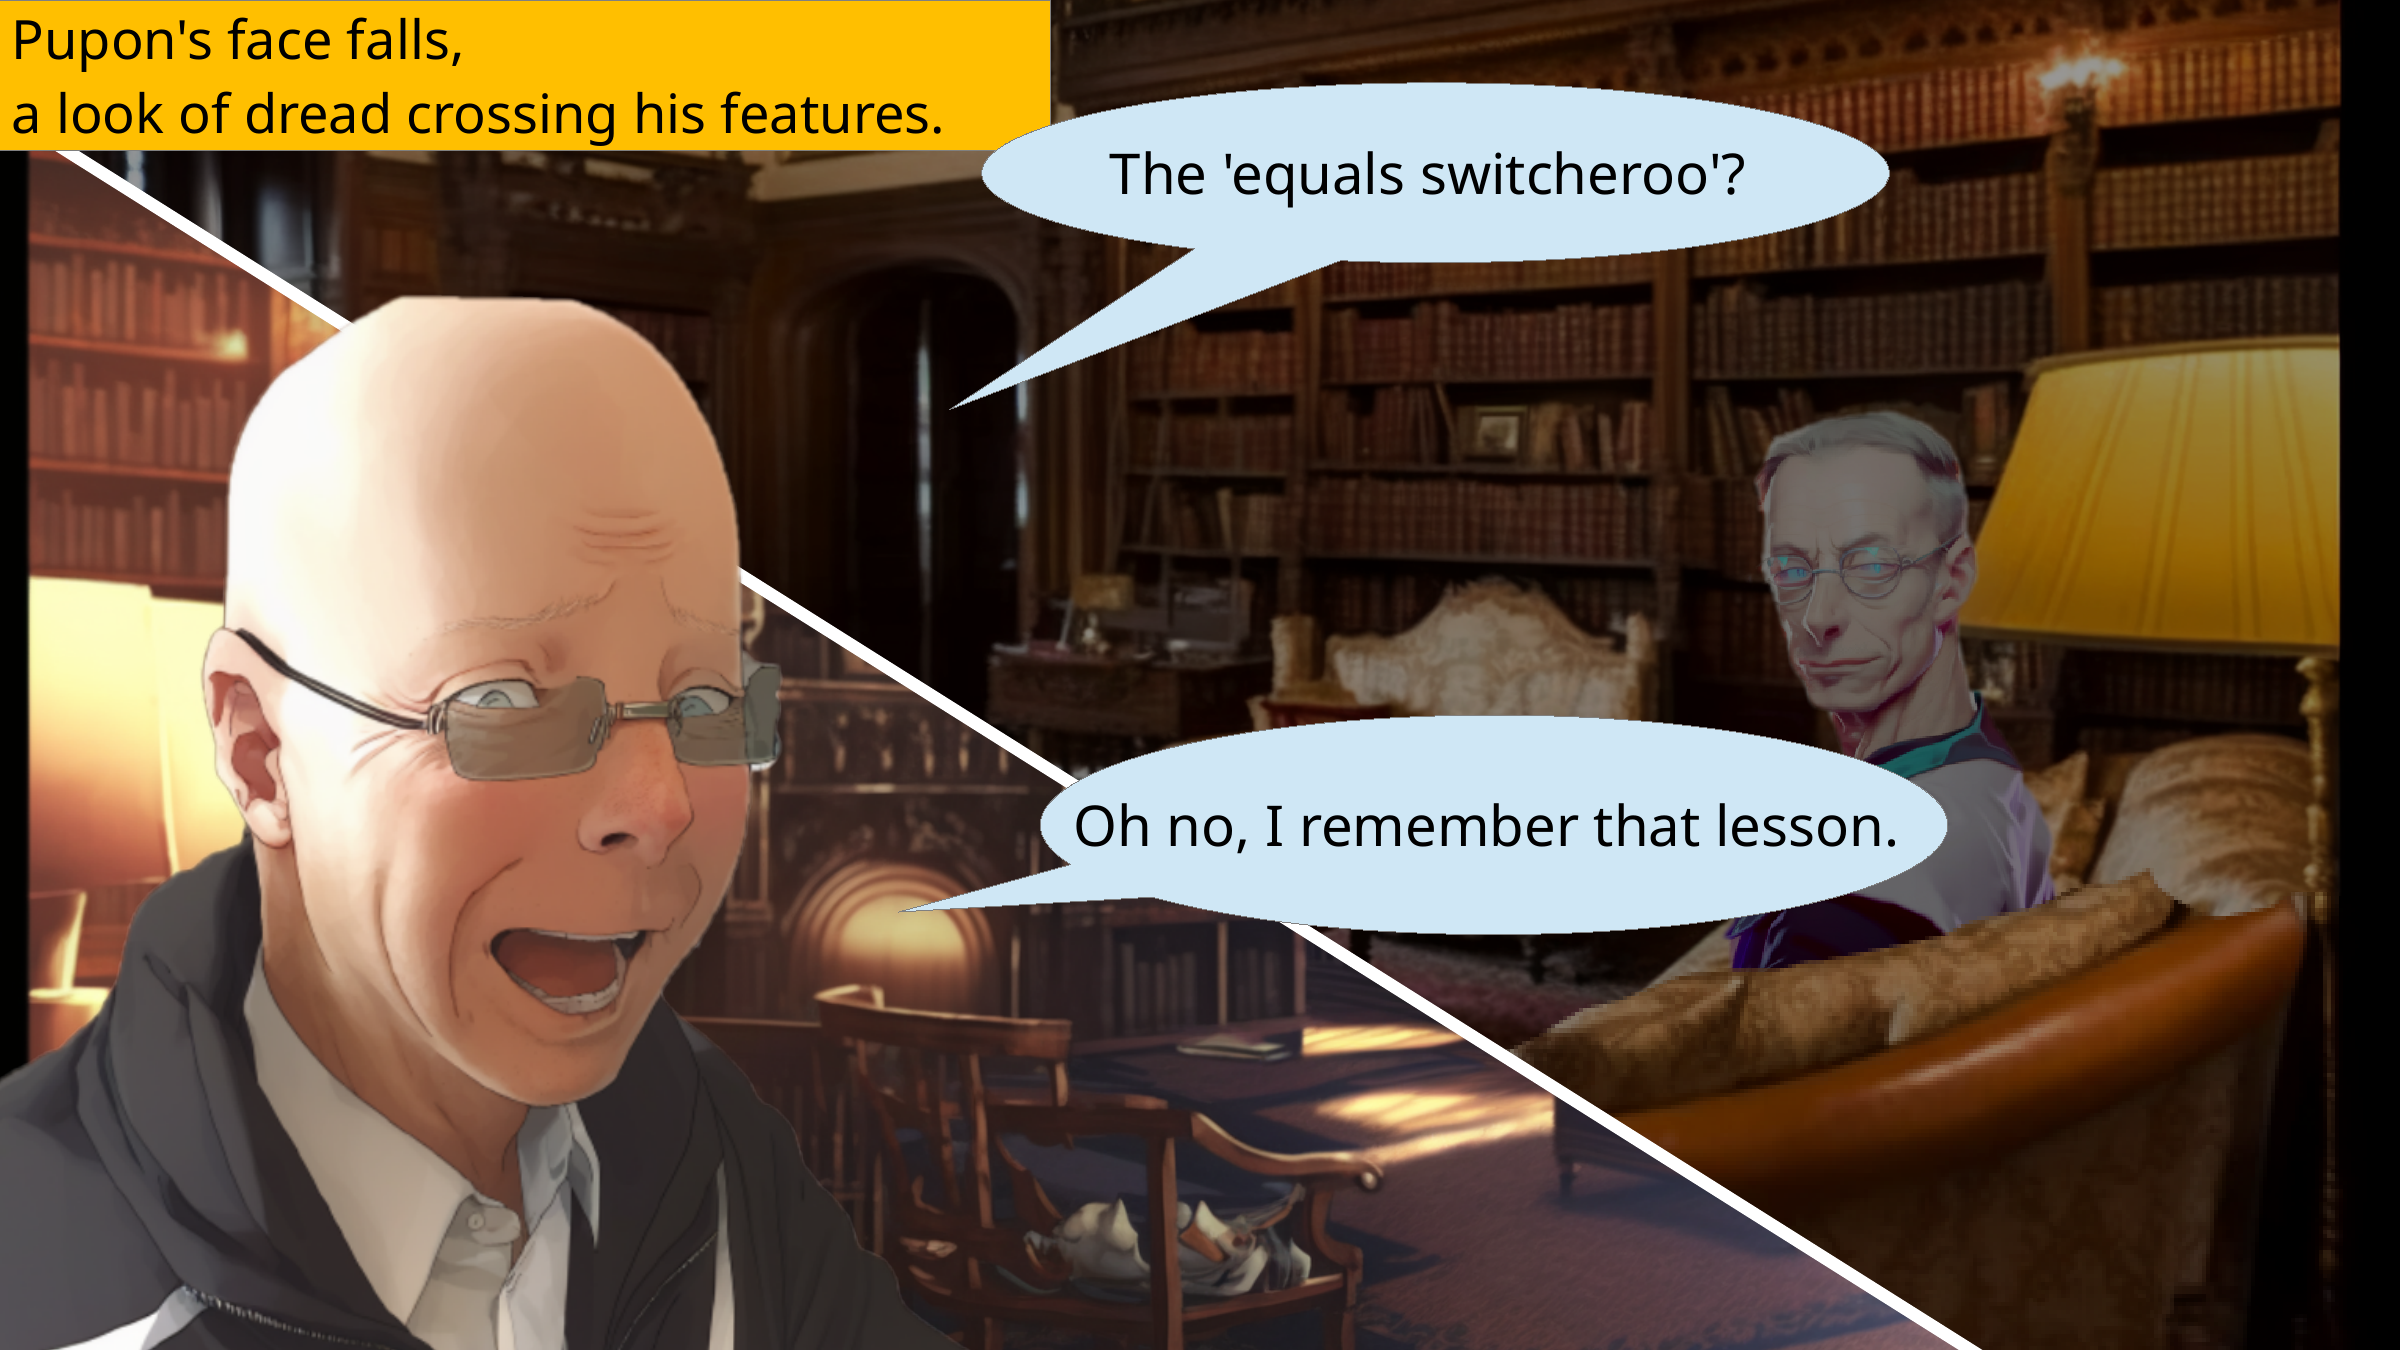

Pupon's face falls,
a look of dread crossing his features.
The 'equals switcheroo'?
Oh no, I remember that lesson.